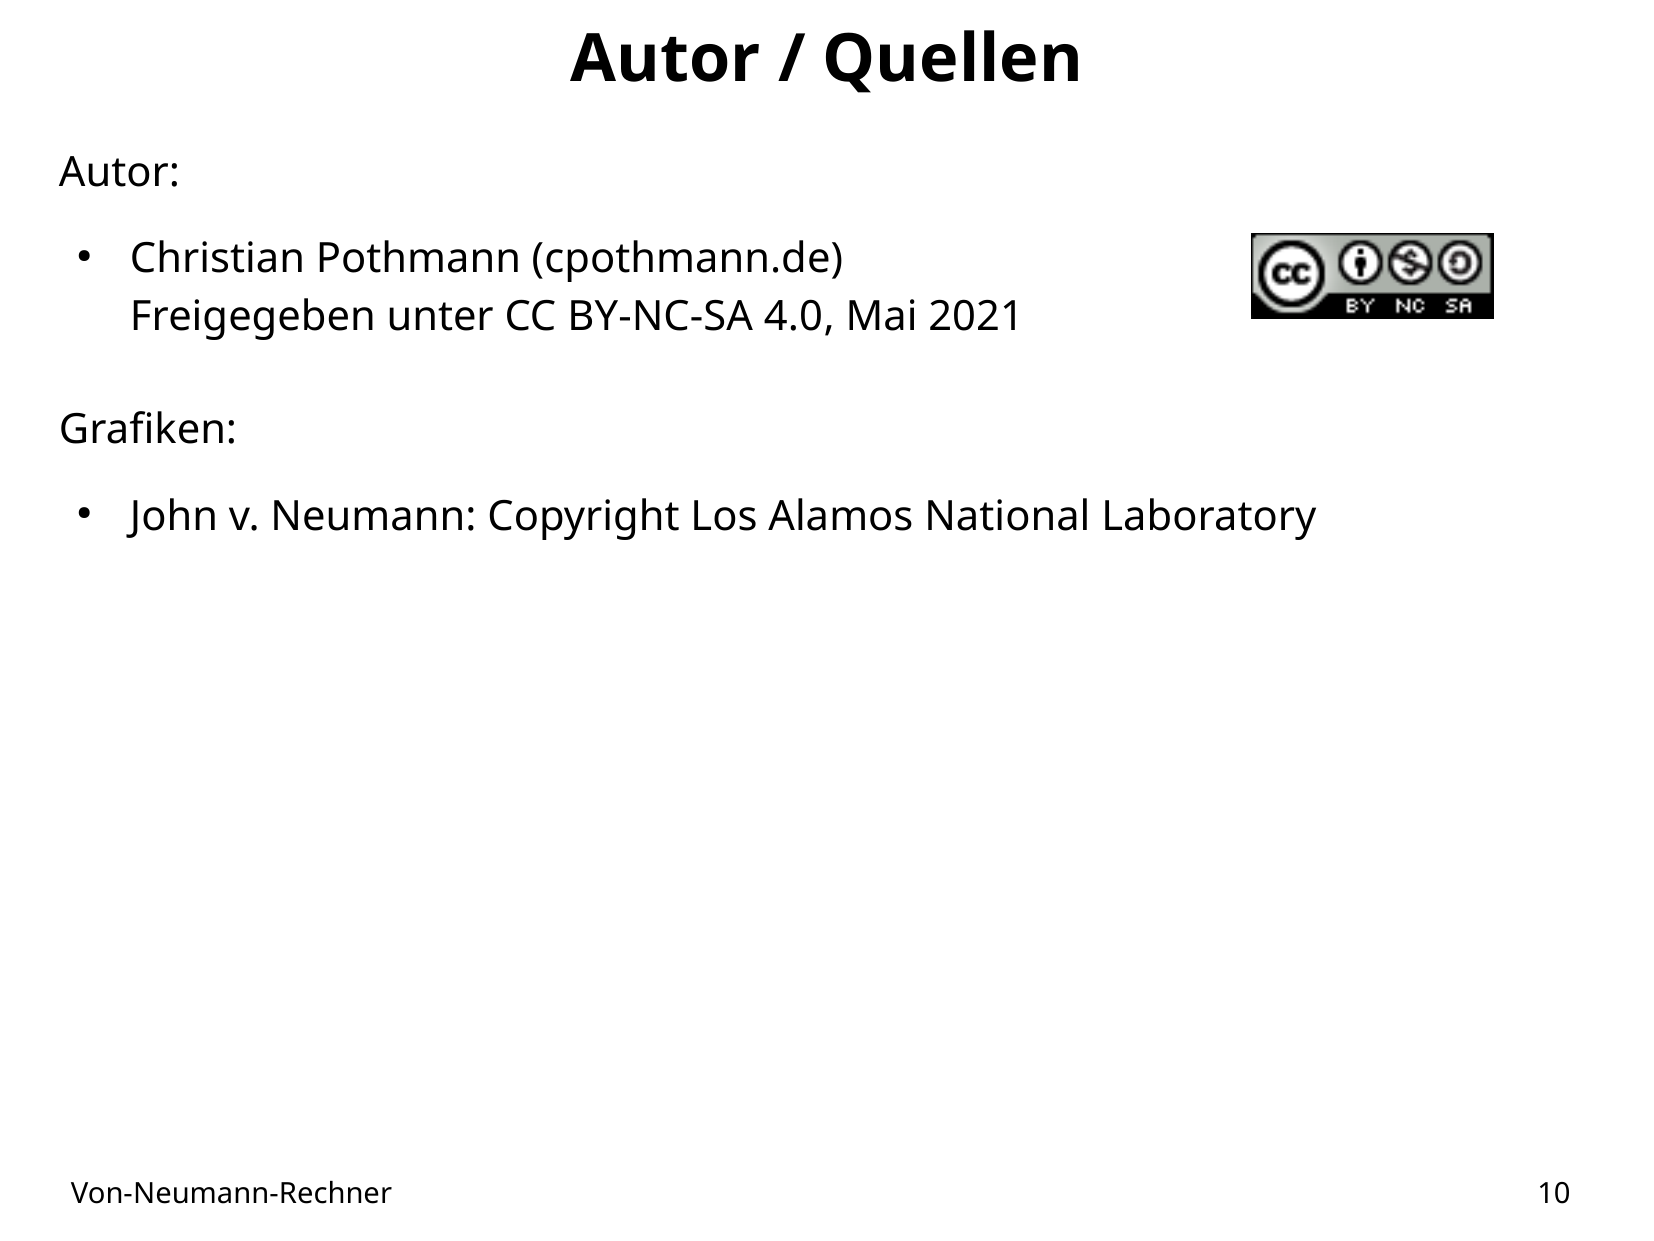

# Autor / Quellen
Autor:
Christian Pothmann (cpothmann.de)
Freigegeben unter CC BY-NC-SA 4.0, Mai 2021
Grafiken:
John v. Neumann: Copyright Los Alamos National Laboratory
Von-Neumann-Rechner
10